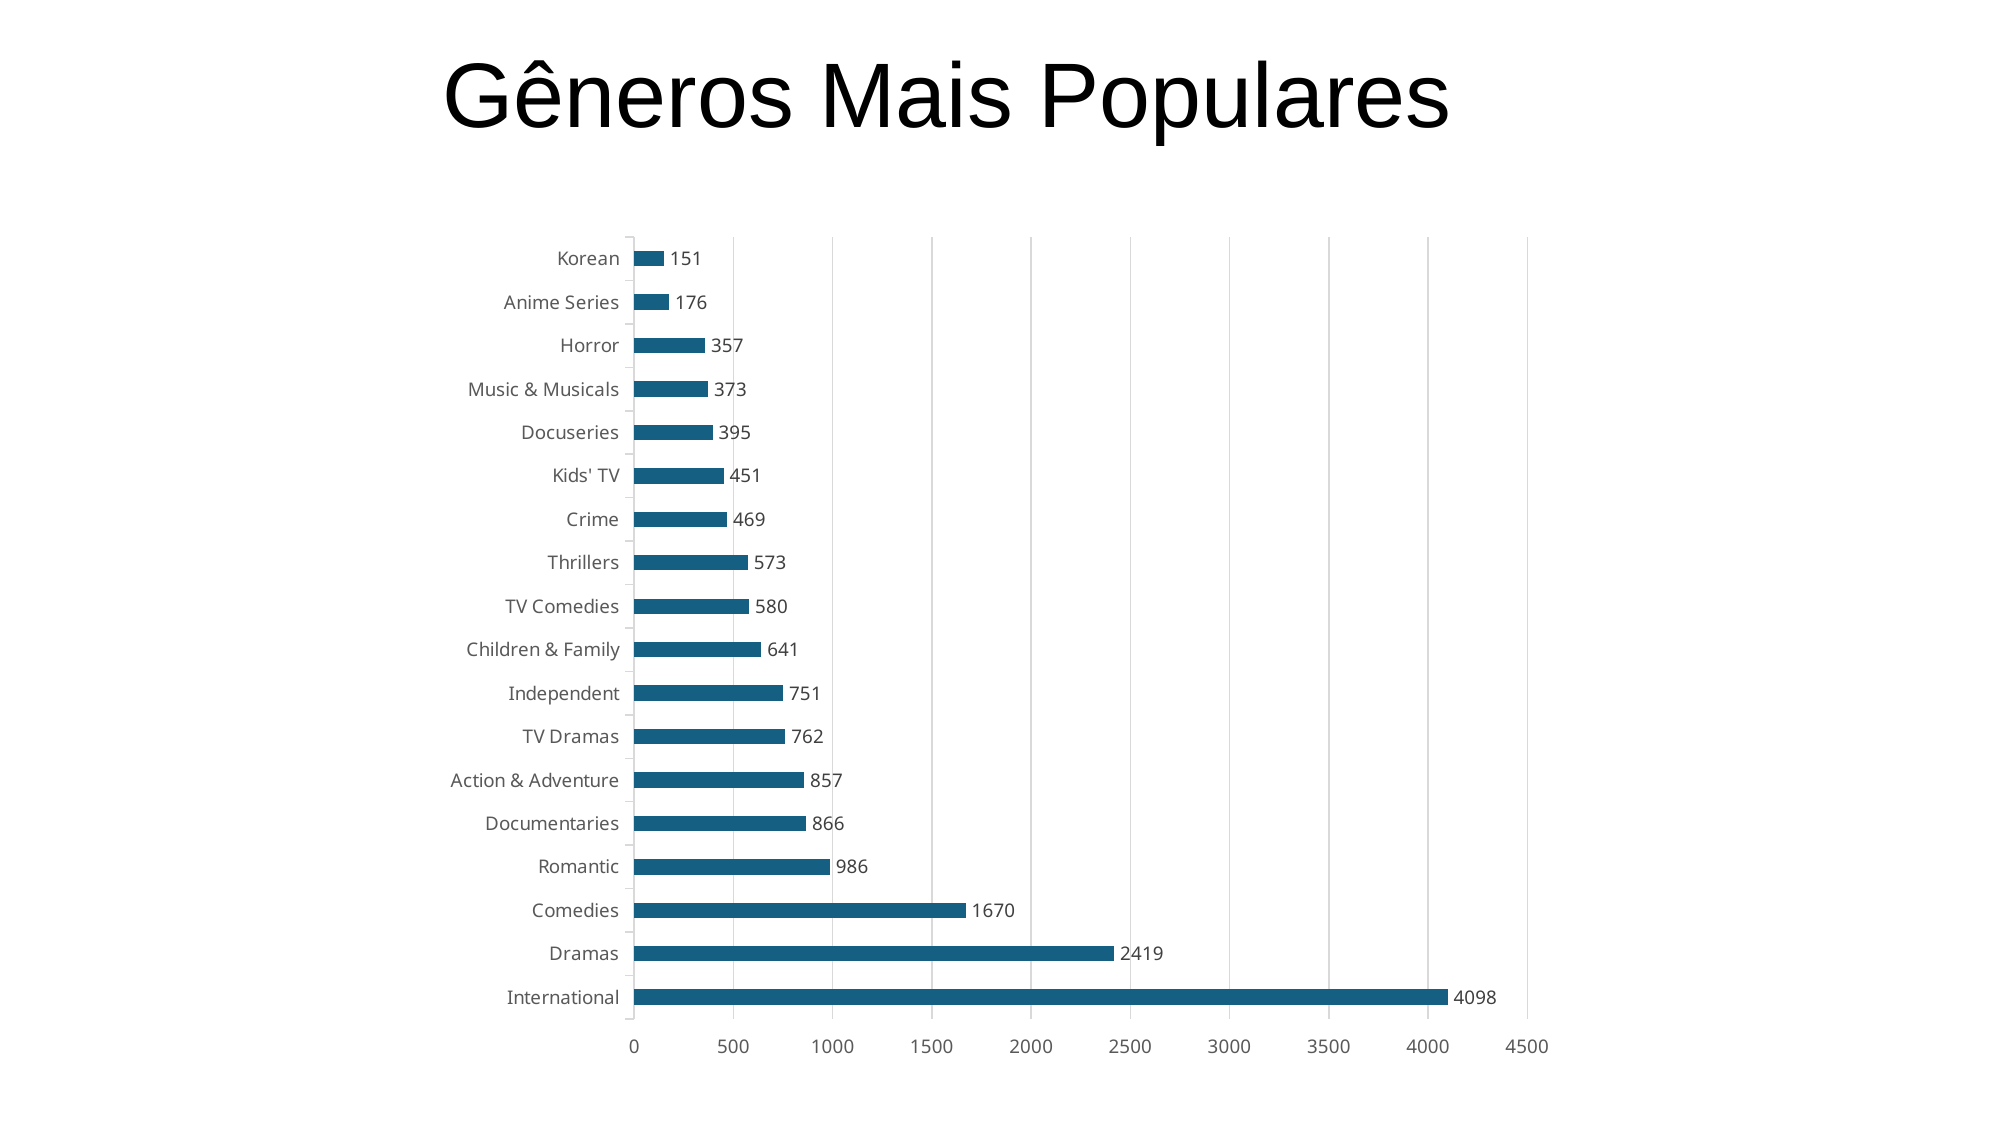

# Gêneros Mais Populares
### Chart
| Category | count |
|---|---|
| International | 4098.0 |
| Dramas | 2419.0 |
| Comedies | 1670.0 |
| Romantic | 986.0 |
| Documentaries | 866.0 |
| Action & Adventure | 857.0 |
| TV Dramas | 762.0 |
| Independent | 751.0 |
| Children & Family | 641.0 |
| TV Comedies | 580.0 |
| Thrillers | 573.0 |
| Crime | 469.0 |
| Kids' TV | 451.0 |
| Docuseries | 395.0 |
| Music & Musicals | 373.0 |
| Horror | 357.0 |
| Anime Series | 176.0 |
| Korean | 151.0 |